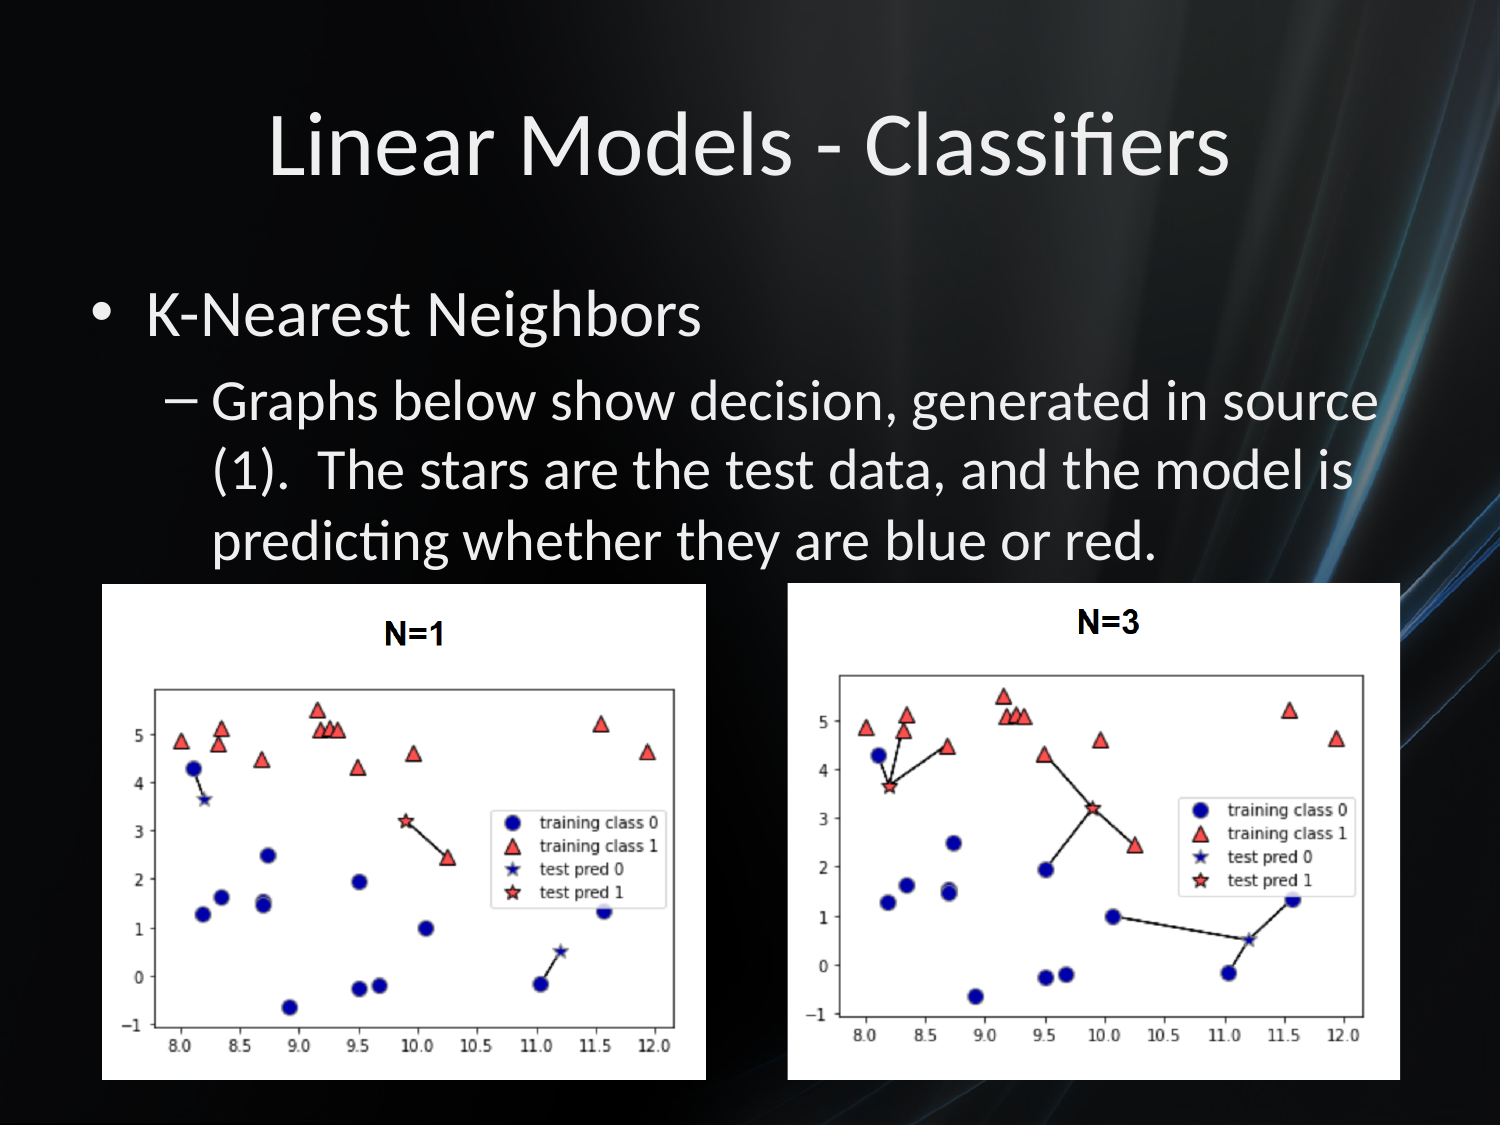

# Linear Models - Classifiers
K-Nearest Neighbors
Graphs below show decision, generated in source (1). The stars are the test data, and the model is predicting whether they are blue or red.